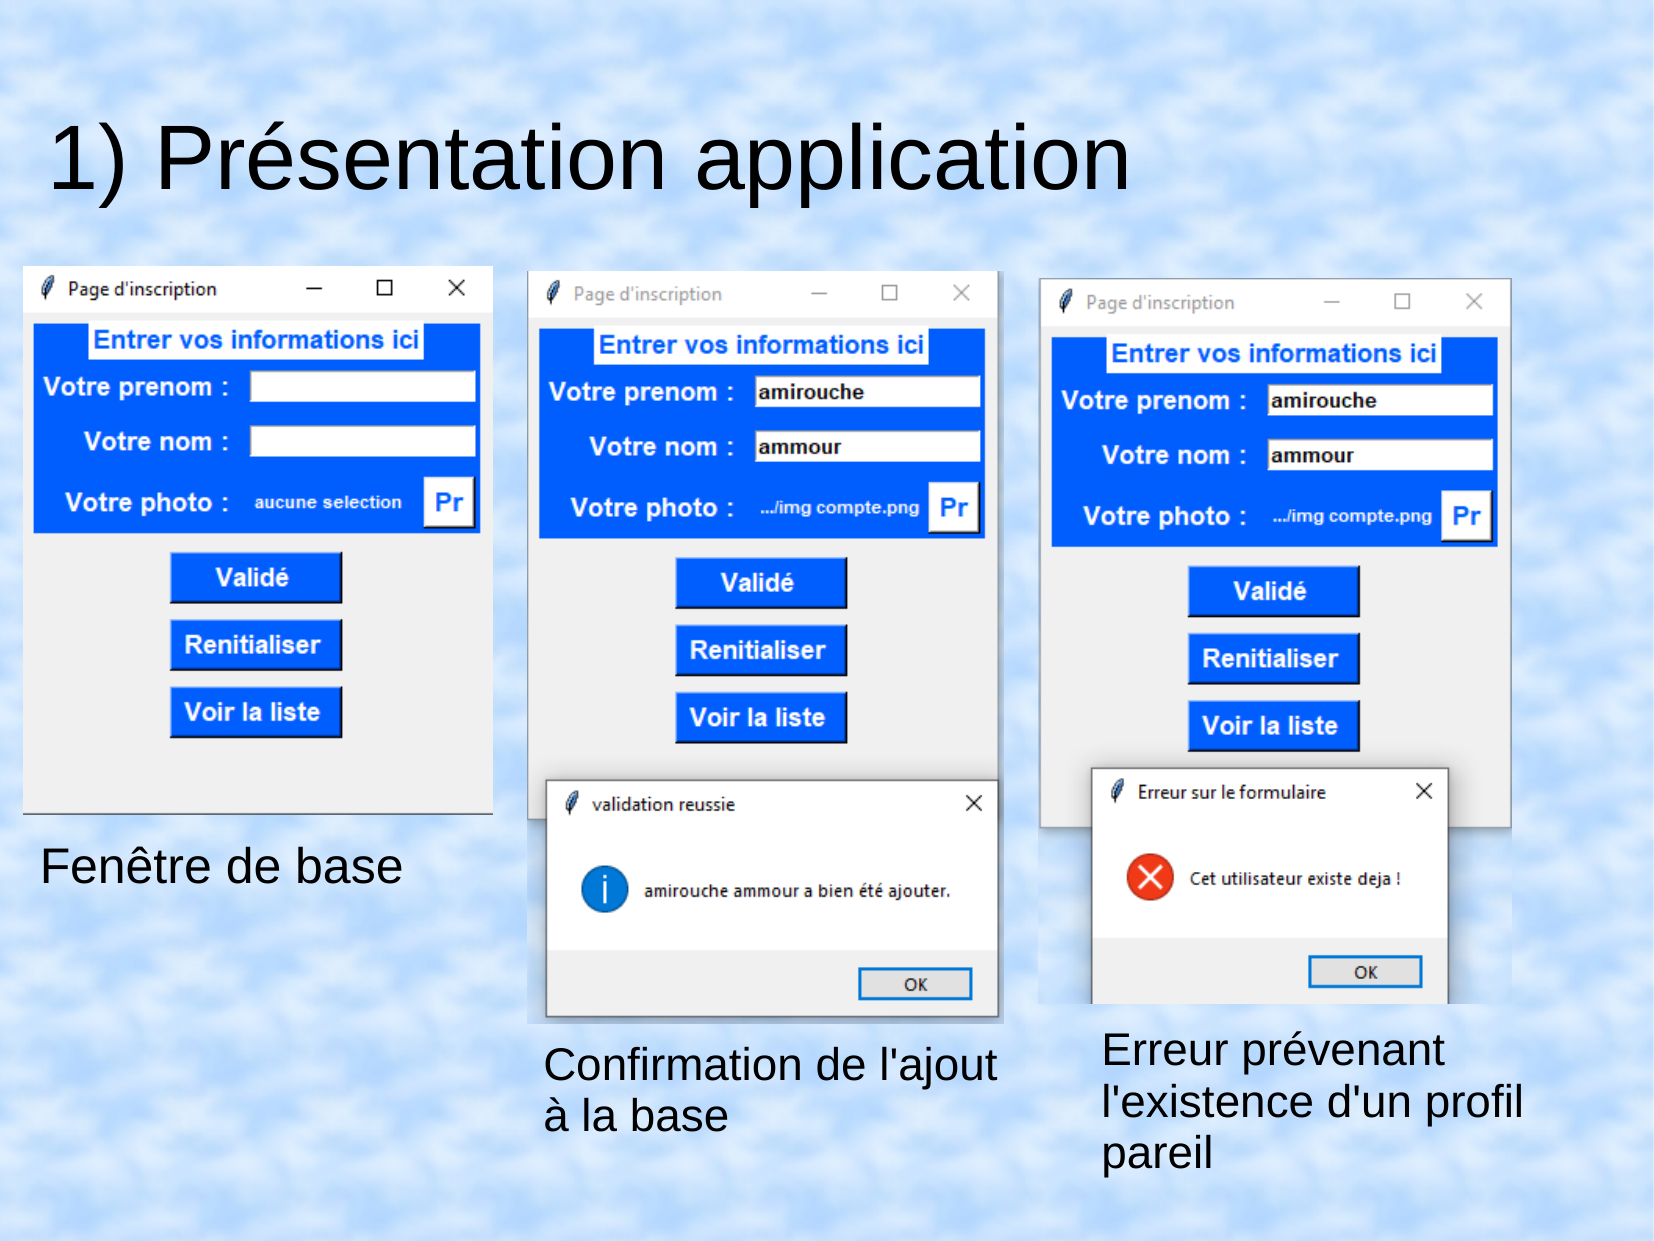

1) Présentation application
Fenêtre de base
Erreur prévenant l'existence d'un profil pareil
Confirmation de l'ajout
à la base